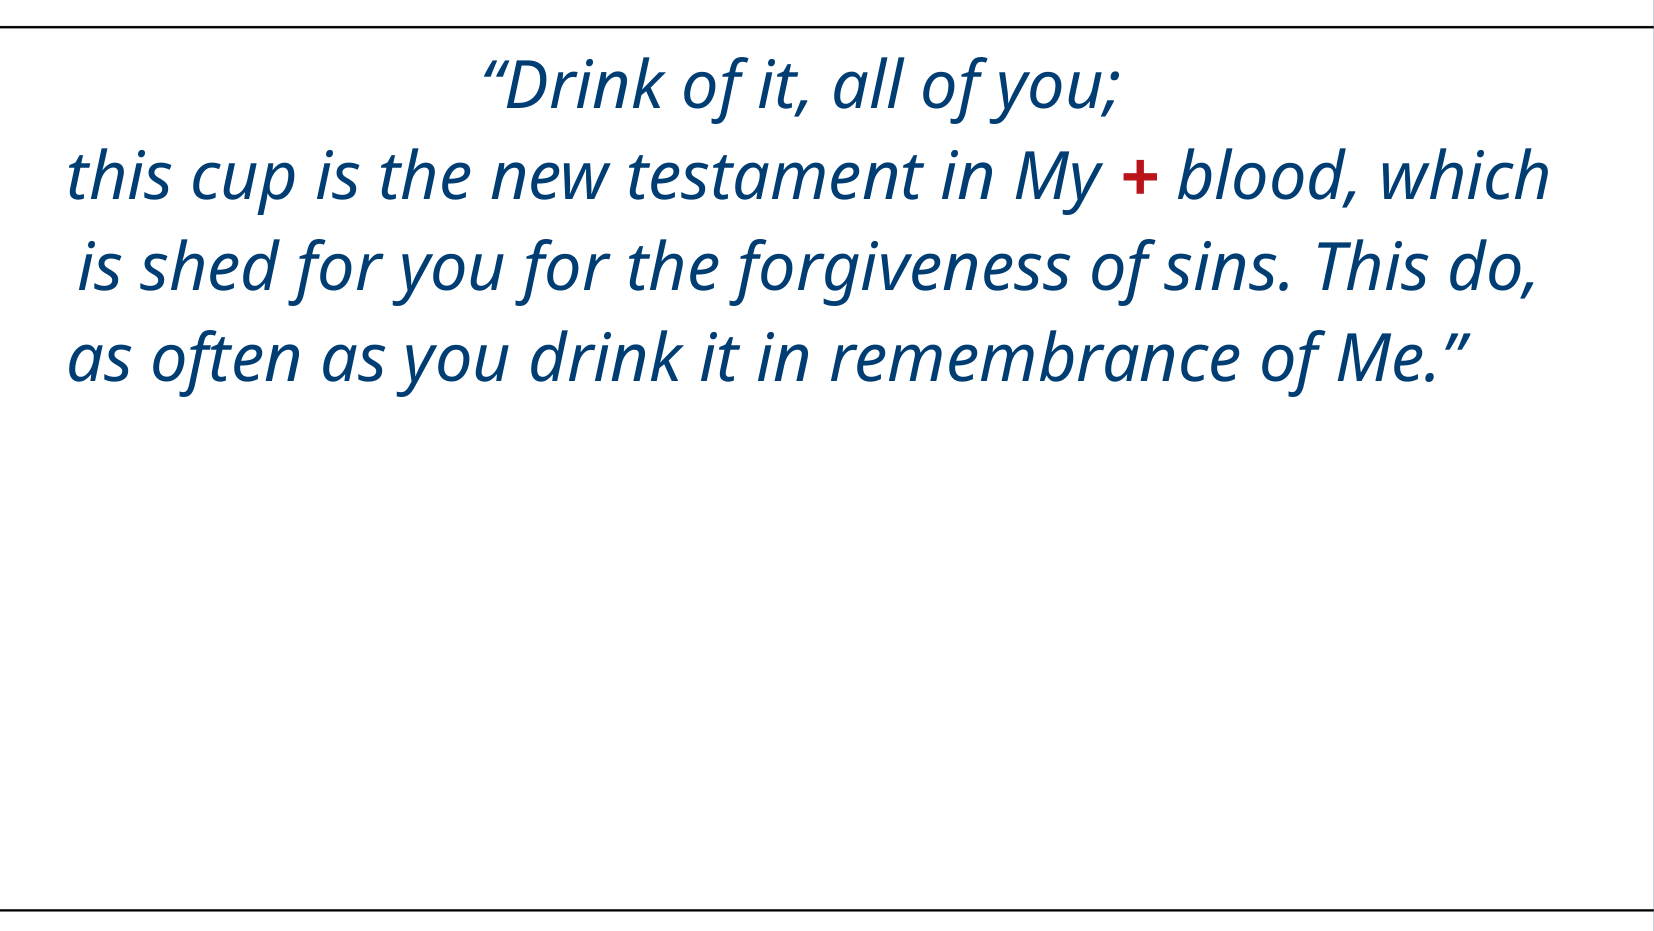

“Drink of it, all of you;
this cup is the new testament in My + blood, which is shed for you for the forgiveness of sins. This do, as often as you drink it in remembrance of Me.”